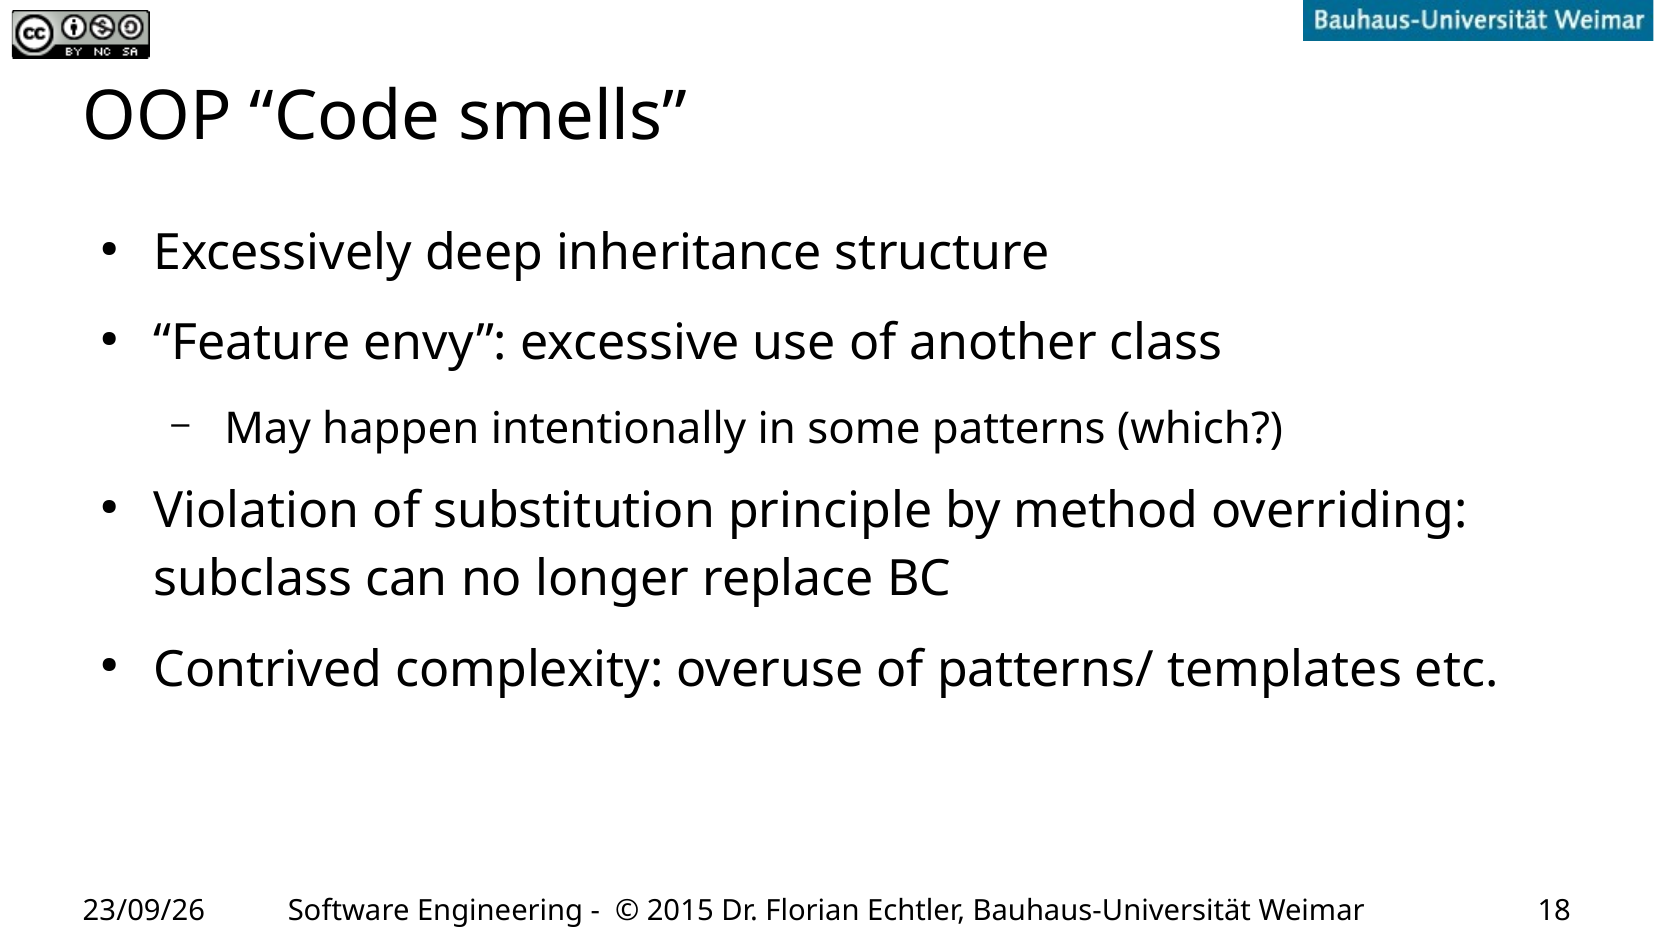

# OOP “Code smells”
Excessively deep inheritance structure
“Feature envy”: excessive use of another class
May happen intentionally in some patterns (which?)
Violation of substitution principle by method overriding: subclass can no longer replace BC
Contrived complexity: overuse of patterns/ templates etc.
Software Engineering - © 2015 Dr. Florian Echtler, Bauhaus-Universität Weimar
18